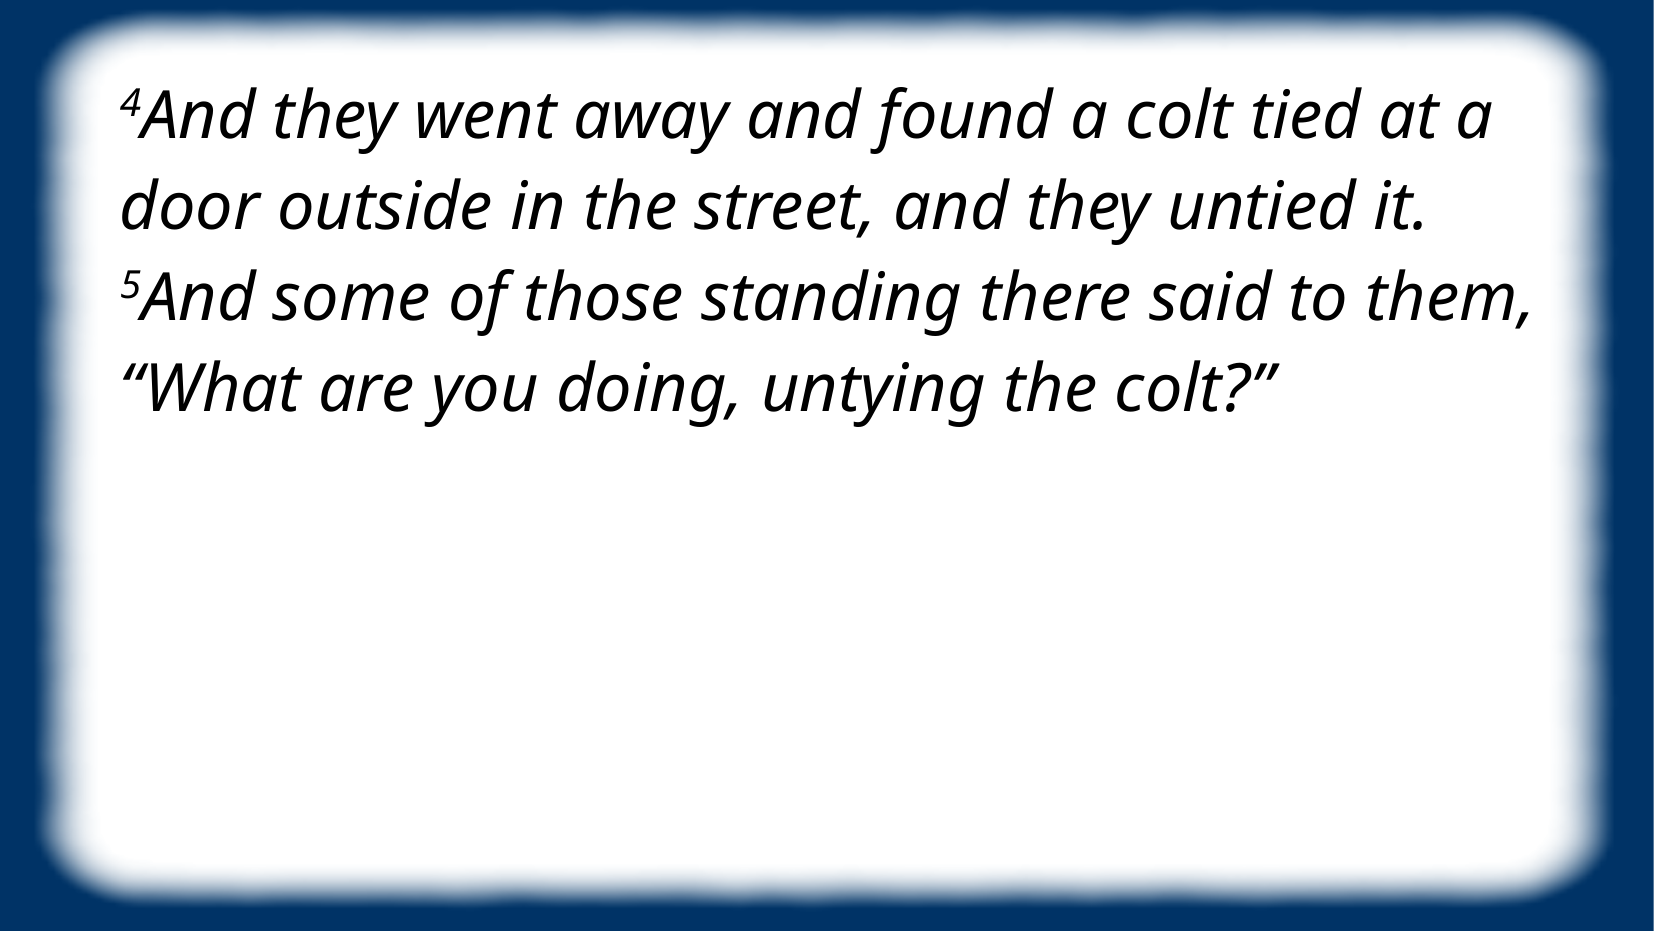

4And they went away and found a colt tied at a door outside in the street, and they untied it. 5And some of those standing there said to them, “What are you doing, untying the colt?”